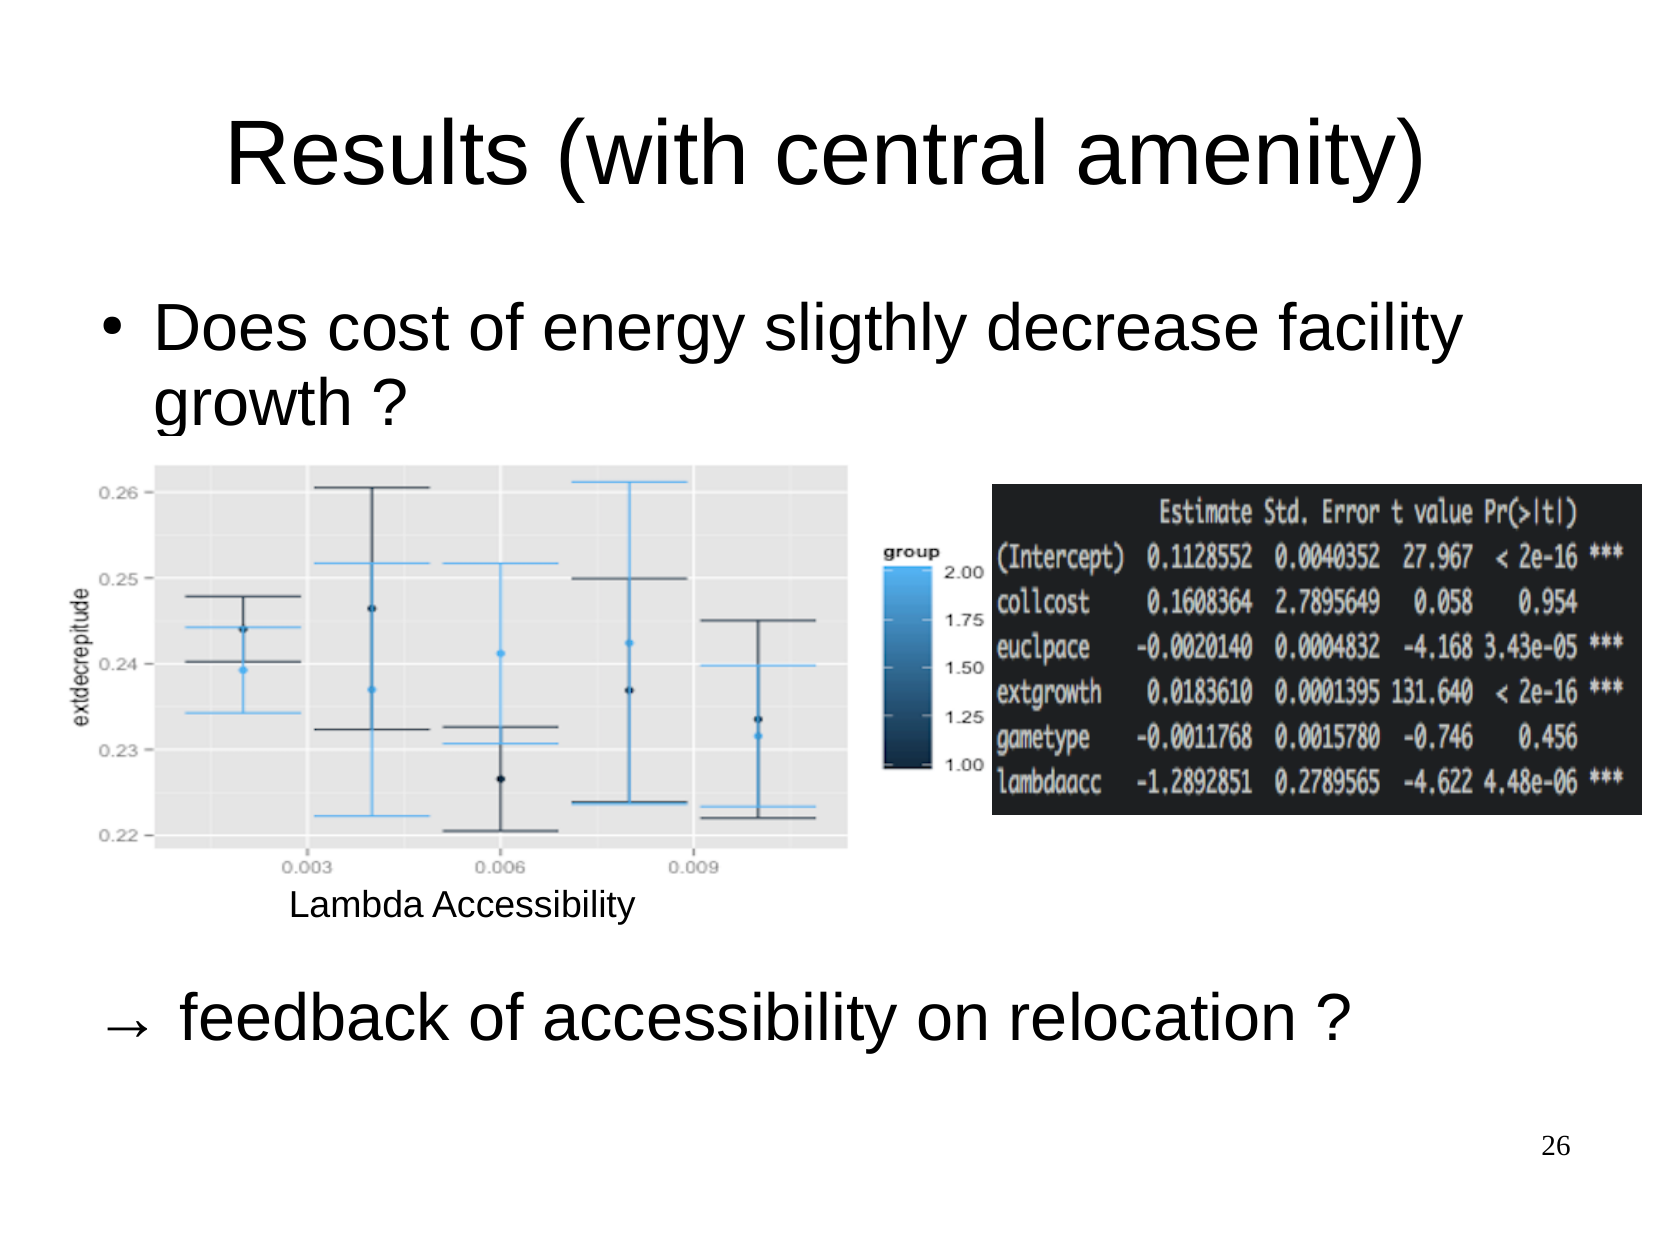

# Results (with central amenity)
Does cost of energy sligthly decrease facility growth ?
Lambda Accessibility
→ feedback of accessibility on relocation ?
26